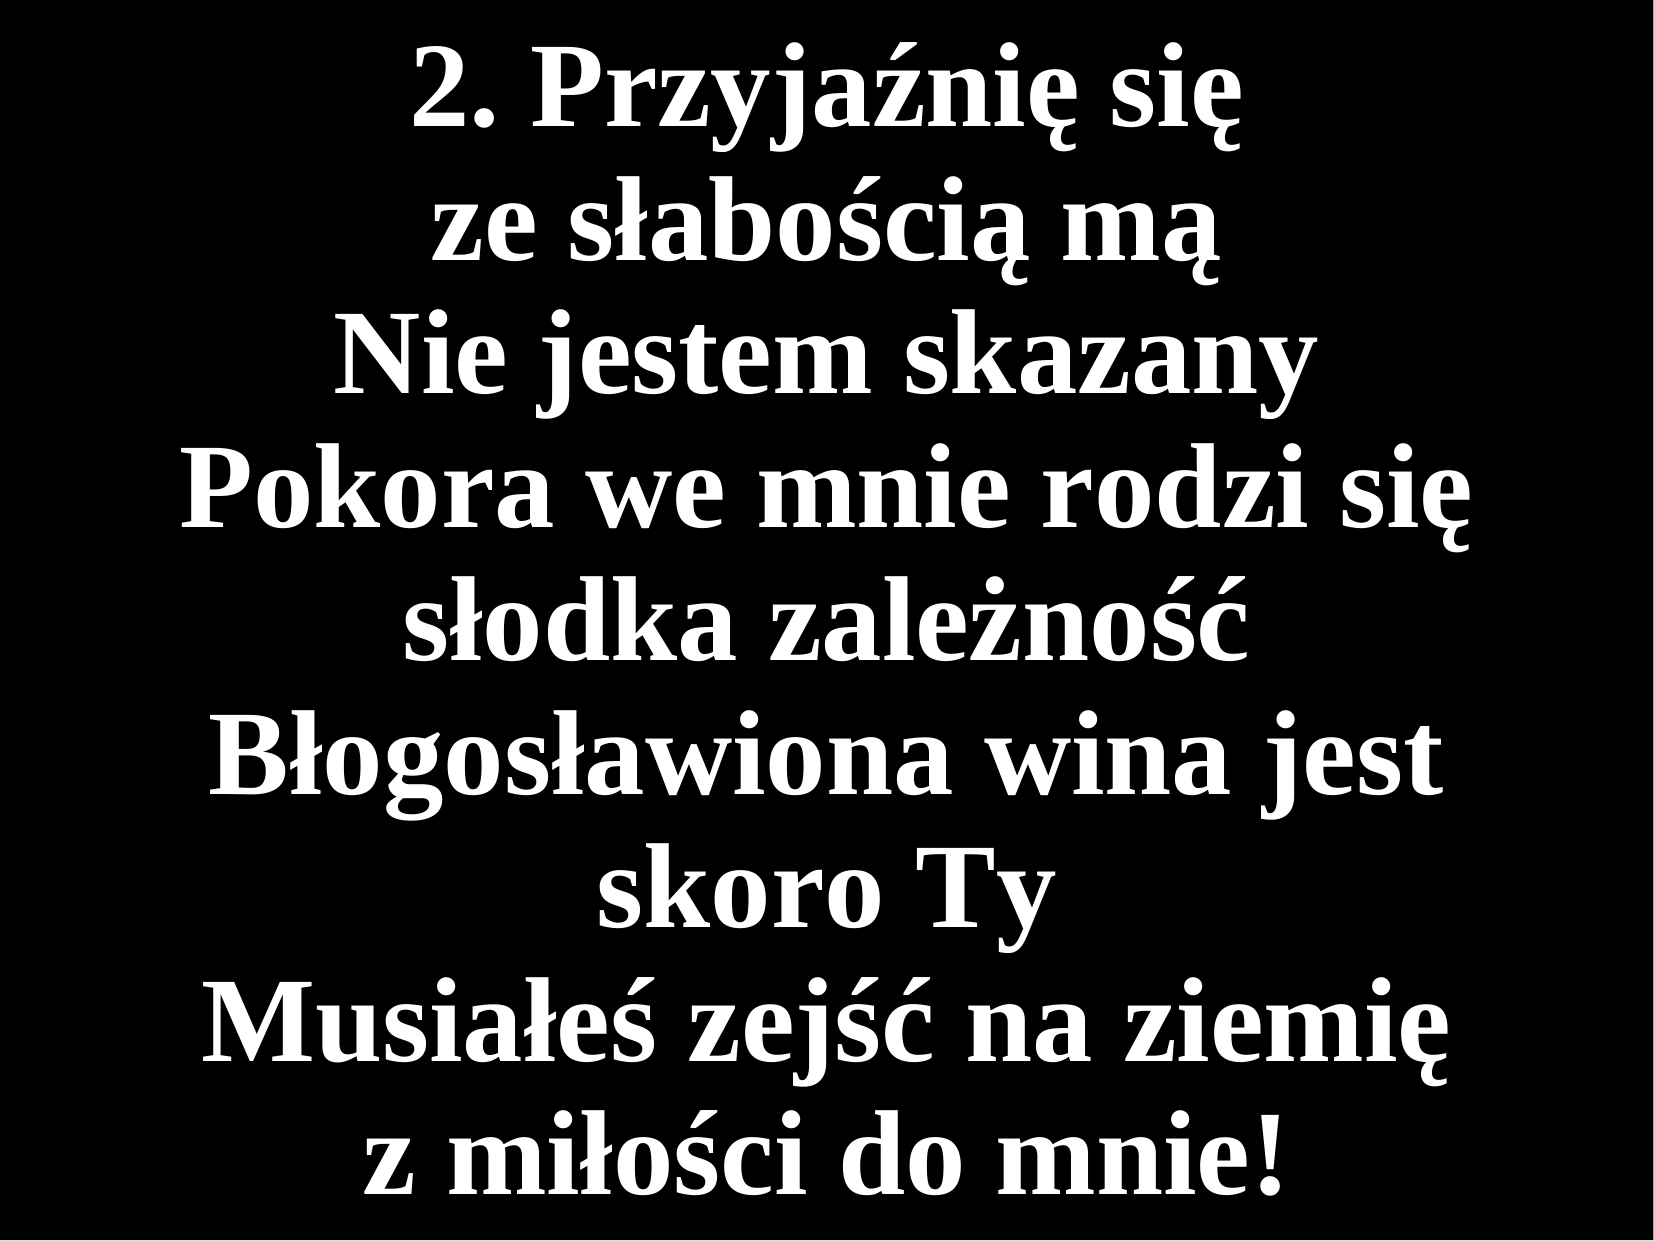

# 2. Przyjaźnię się ze słabością mą Nie jestem skazany Pokora we mnie rodzi się słodka zależność Błogosławiona wina jest skoro Ty Musiałeś zejść na ziemię z miłości do mnie!